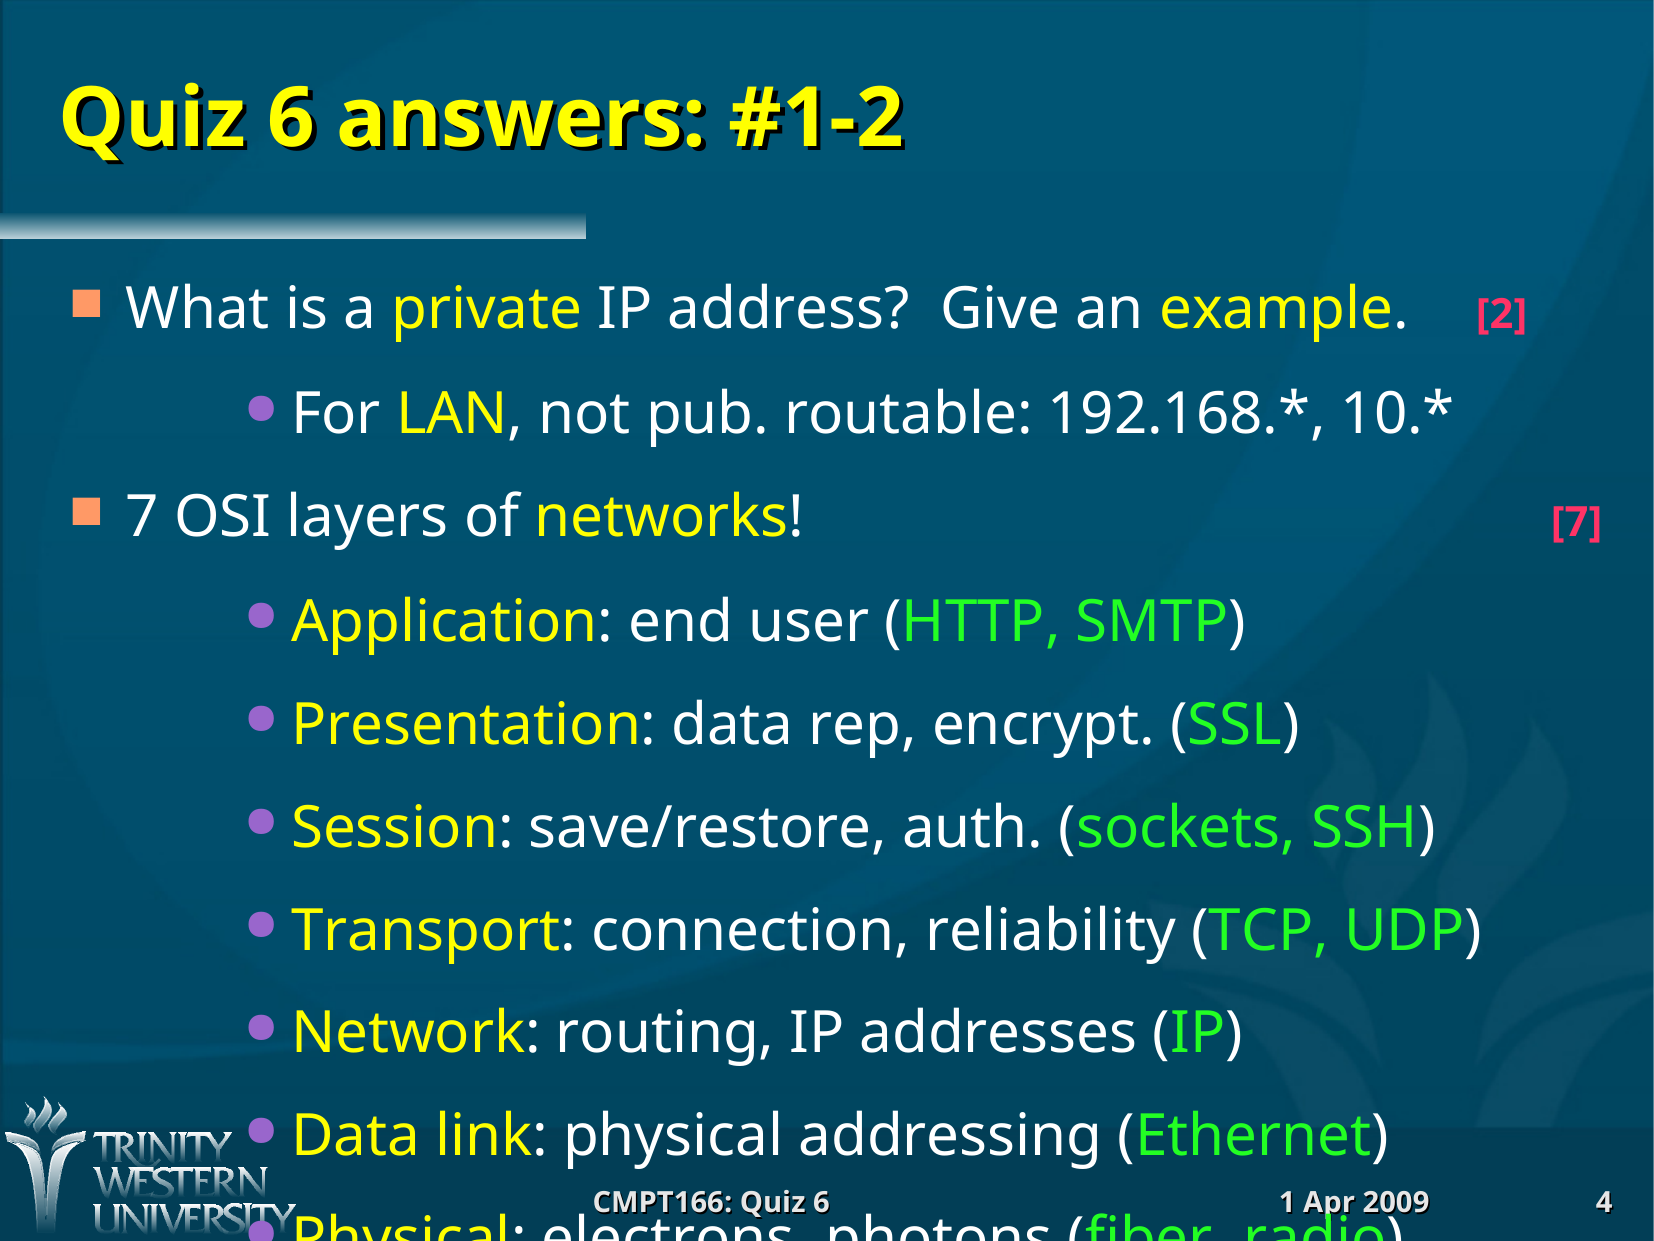

# Quiz 6 answers: #1-2
What is a private IP address? Give an example.	[2]
For LAN, not pub. routable: 192.168.*, 10.*
7 OSI layers of networks!										[7]
Application: end user (HTTP, SMTP)
Presentation: data rep, encrypt. (SSL)
Session: save/restore, auth. (sockets, SSH)
Transport: connection, reliability (TCP, UDP)
Network: routing, IP addresses (IP)
Data link: physical addressing (Ethernet)
Physical: electrons, photons (fiber, radio)
CMPT166: Quiz 6
1 Apr 2009
4